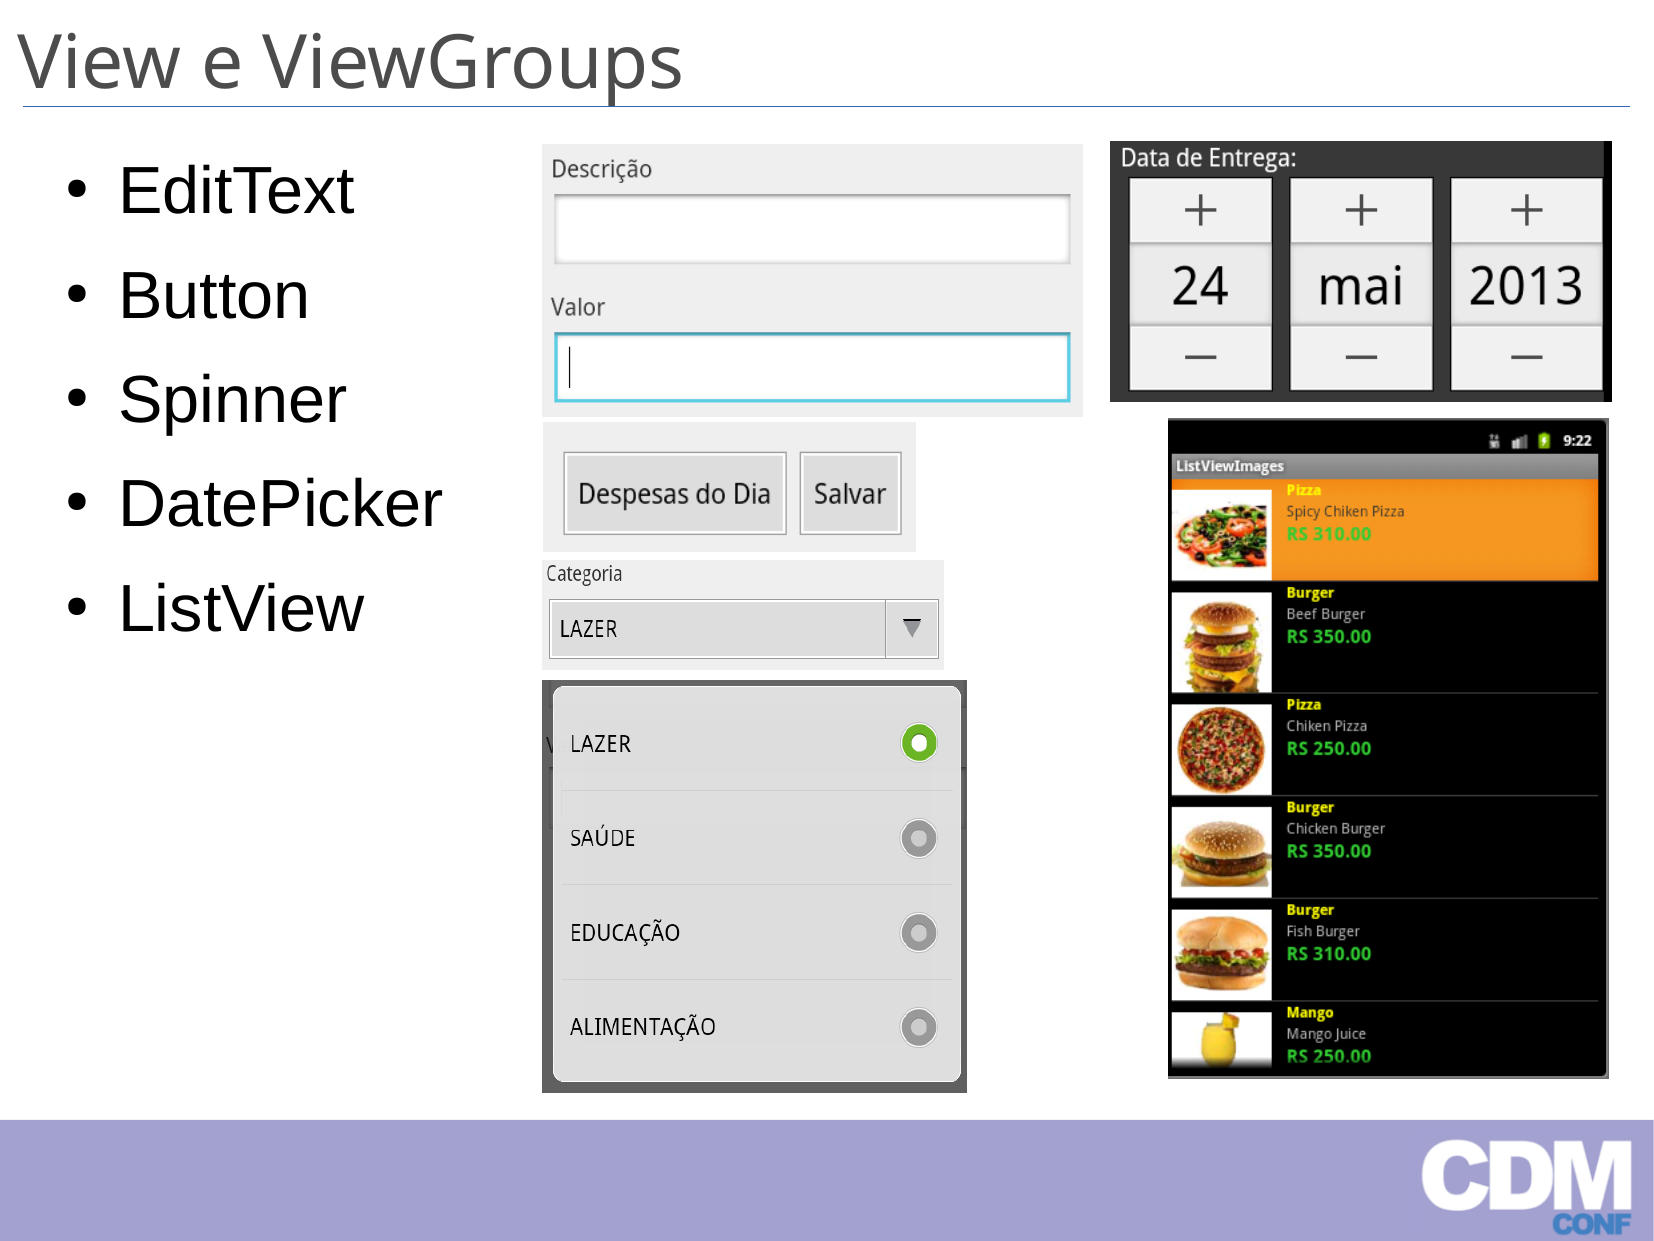

# View e ViewGroups
EditText
Button
Spinner
DatePicker
ListView